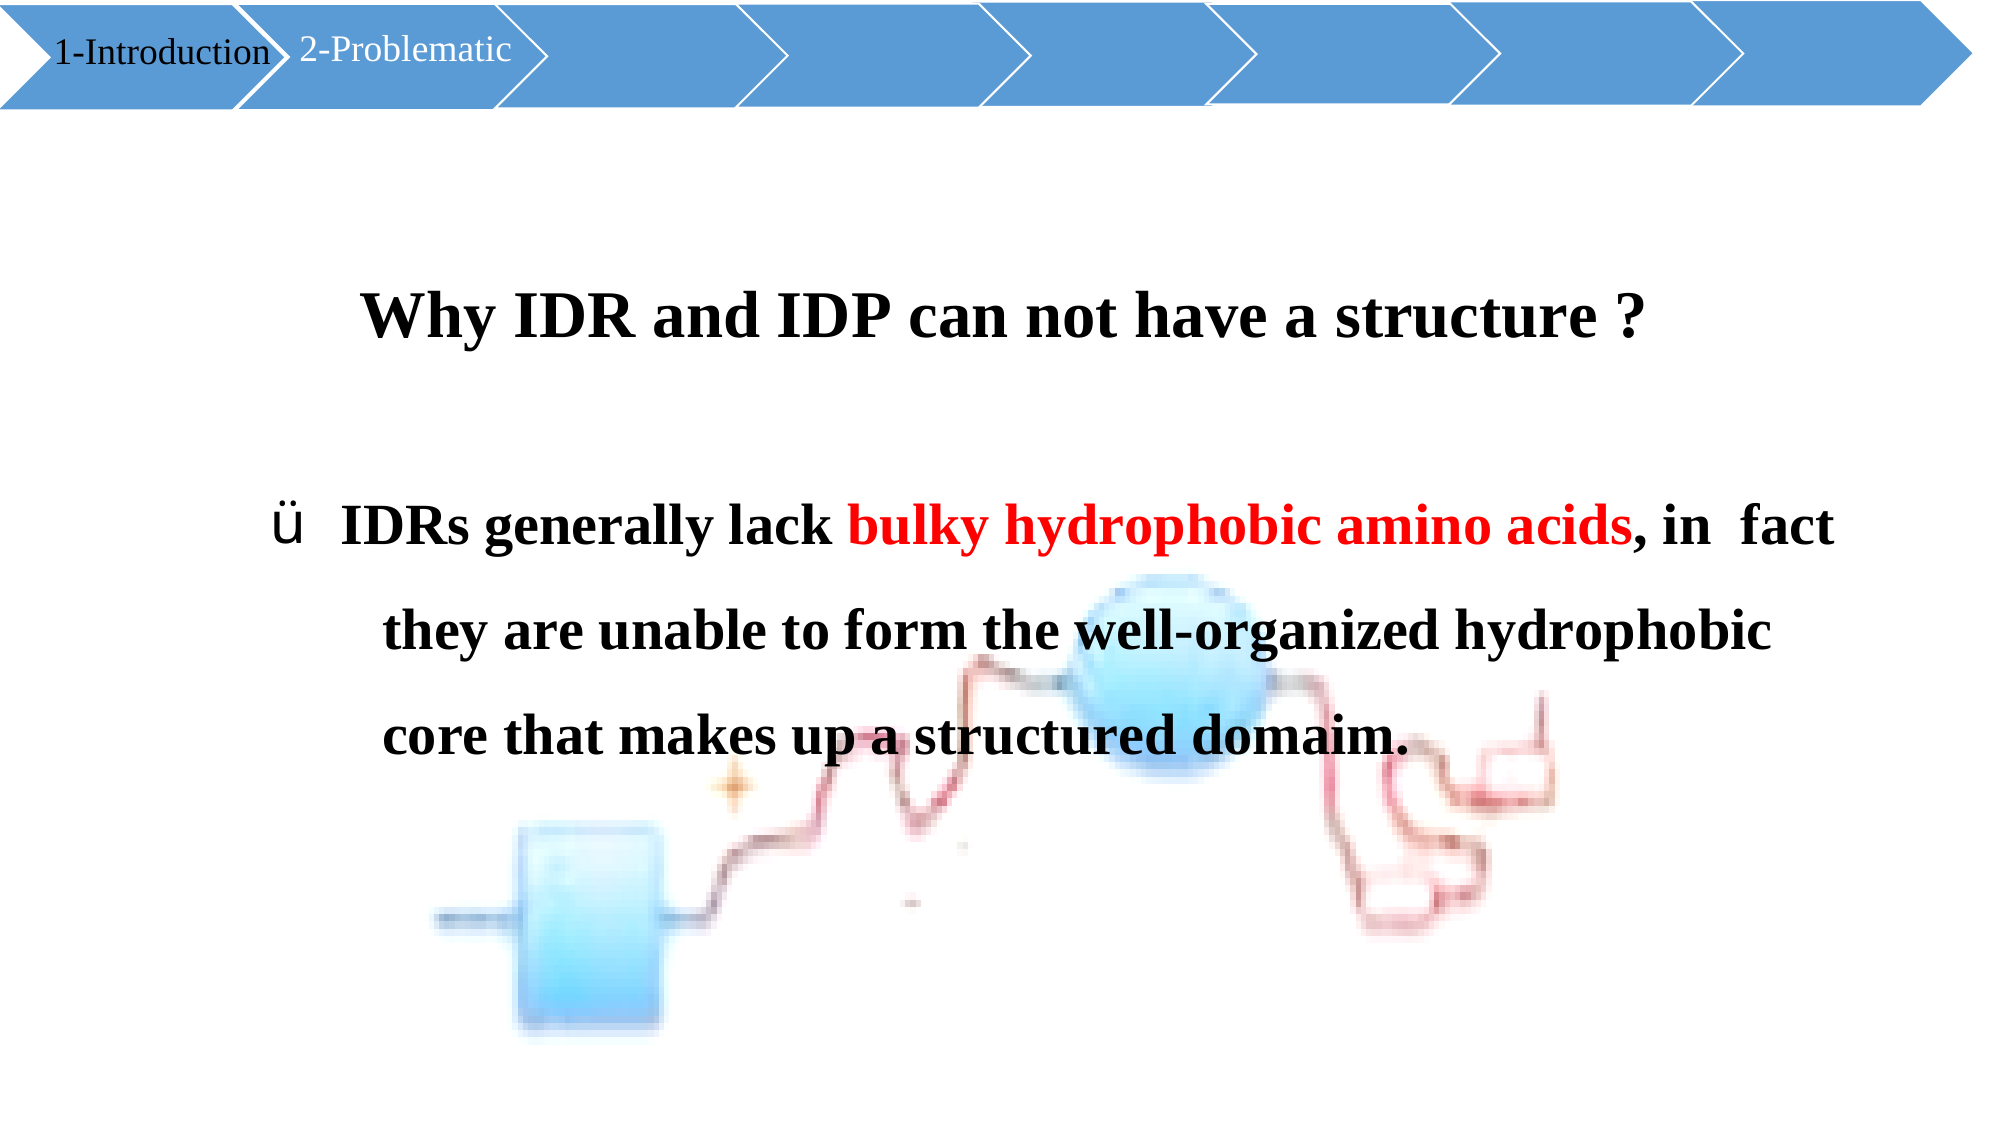

2-Problematic
1-Introduction
Why IDR and IDP can not have a structure ?
 IDRs generally lack bulky hydrophobic amino acids, in fact they are unable to form the well-organized hydrophobic core that makes up a structured domaim.